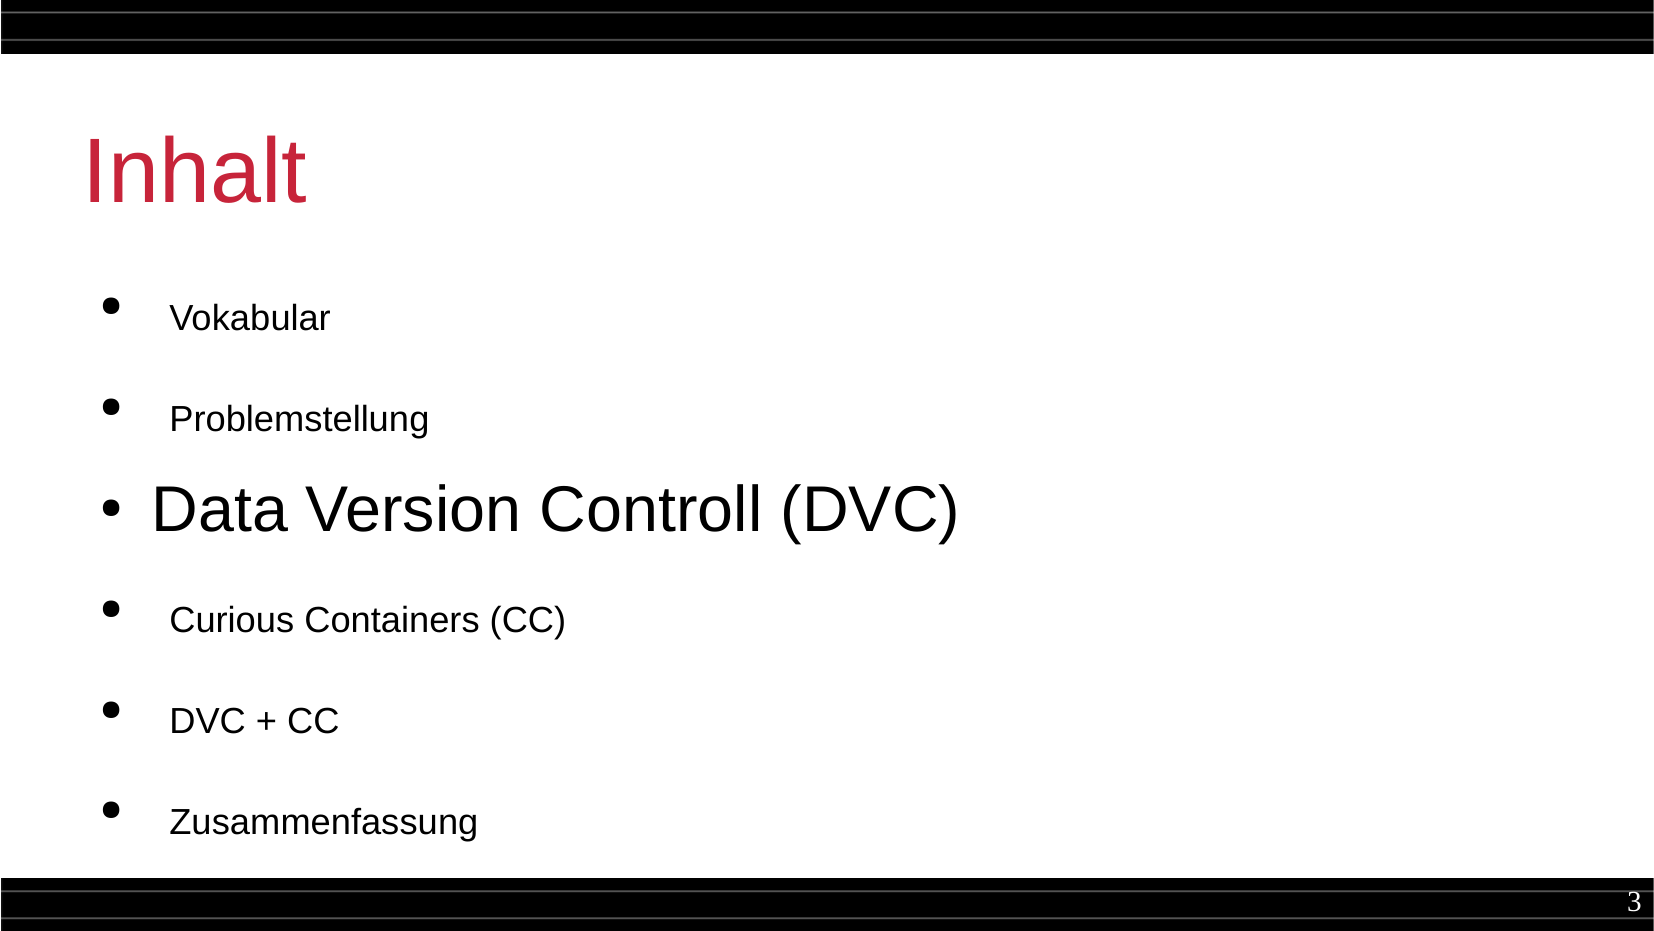

# Inhalt
 Vokabular
 Problemstellung
Data Version Controll (DVC)
 Curious Containers (CC)
 DVC + CC
 Zusammenfassung